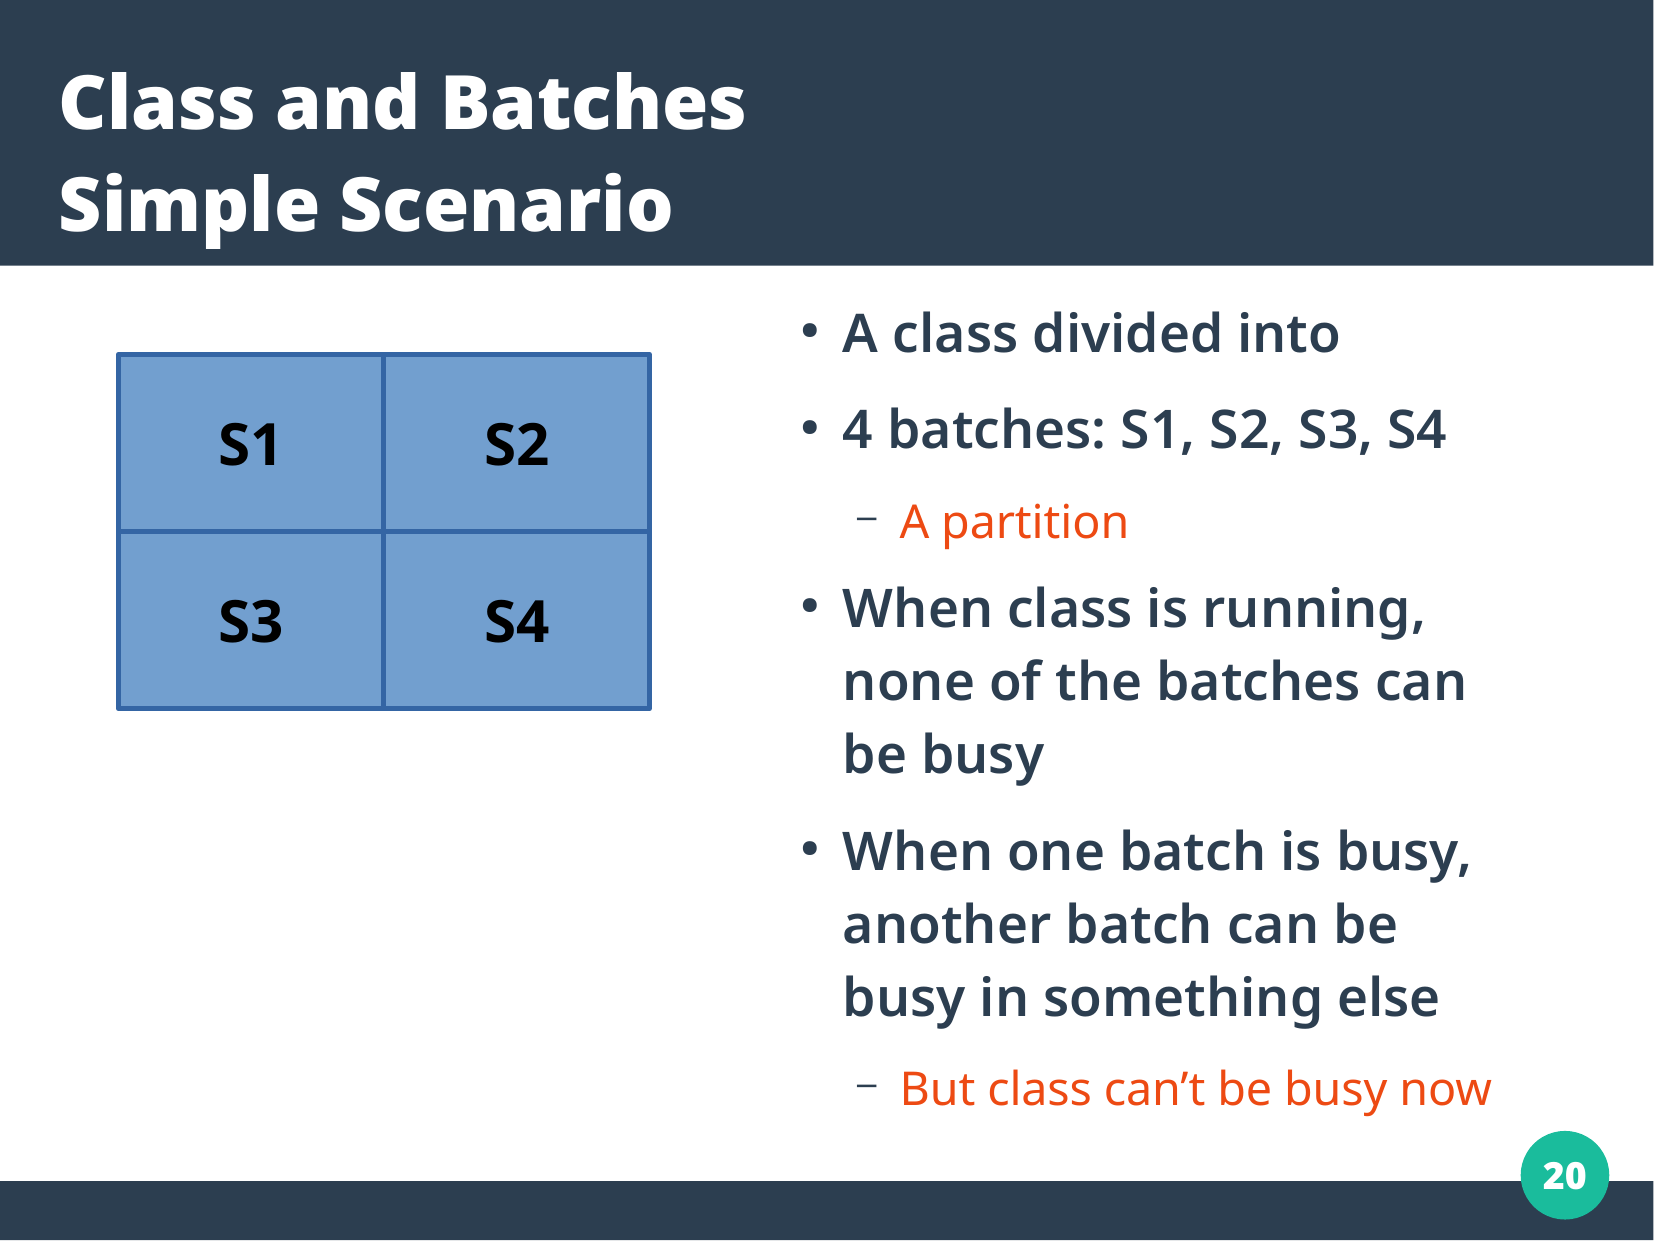

# Class and Batches Simple Scenario
A class divided into
4 batches: S1, S2, S3, S4
A partition
When class is running, none of the batches can be busy
When one batch is busy, another batch can be busy in something else
But class can’t be busy now
S1
S2
S3
S4
20